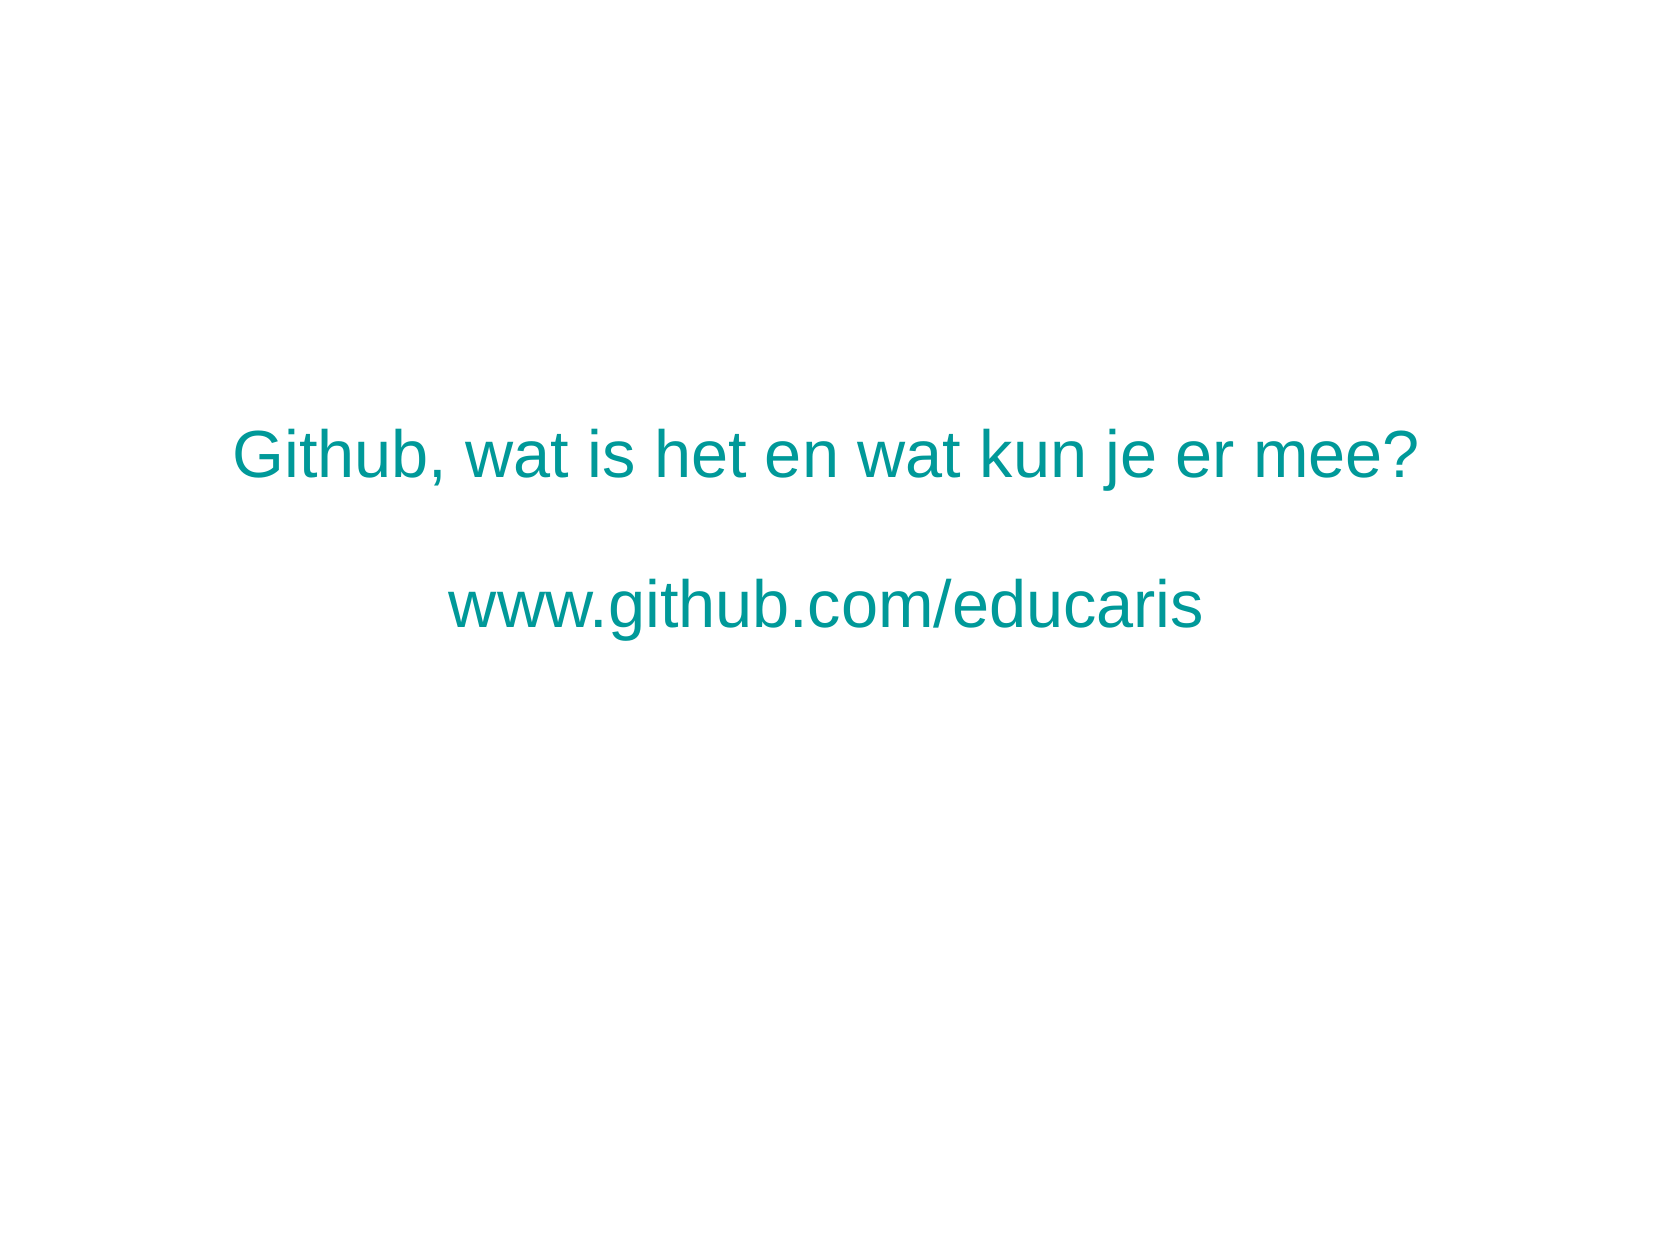

# Github, wat is het en wat kun je er mee?
www.github.com/educaris